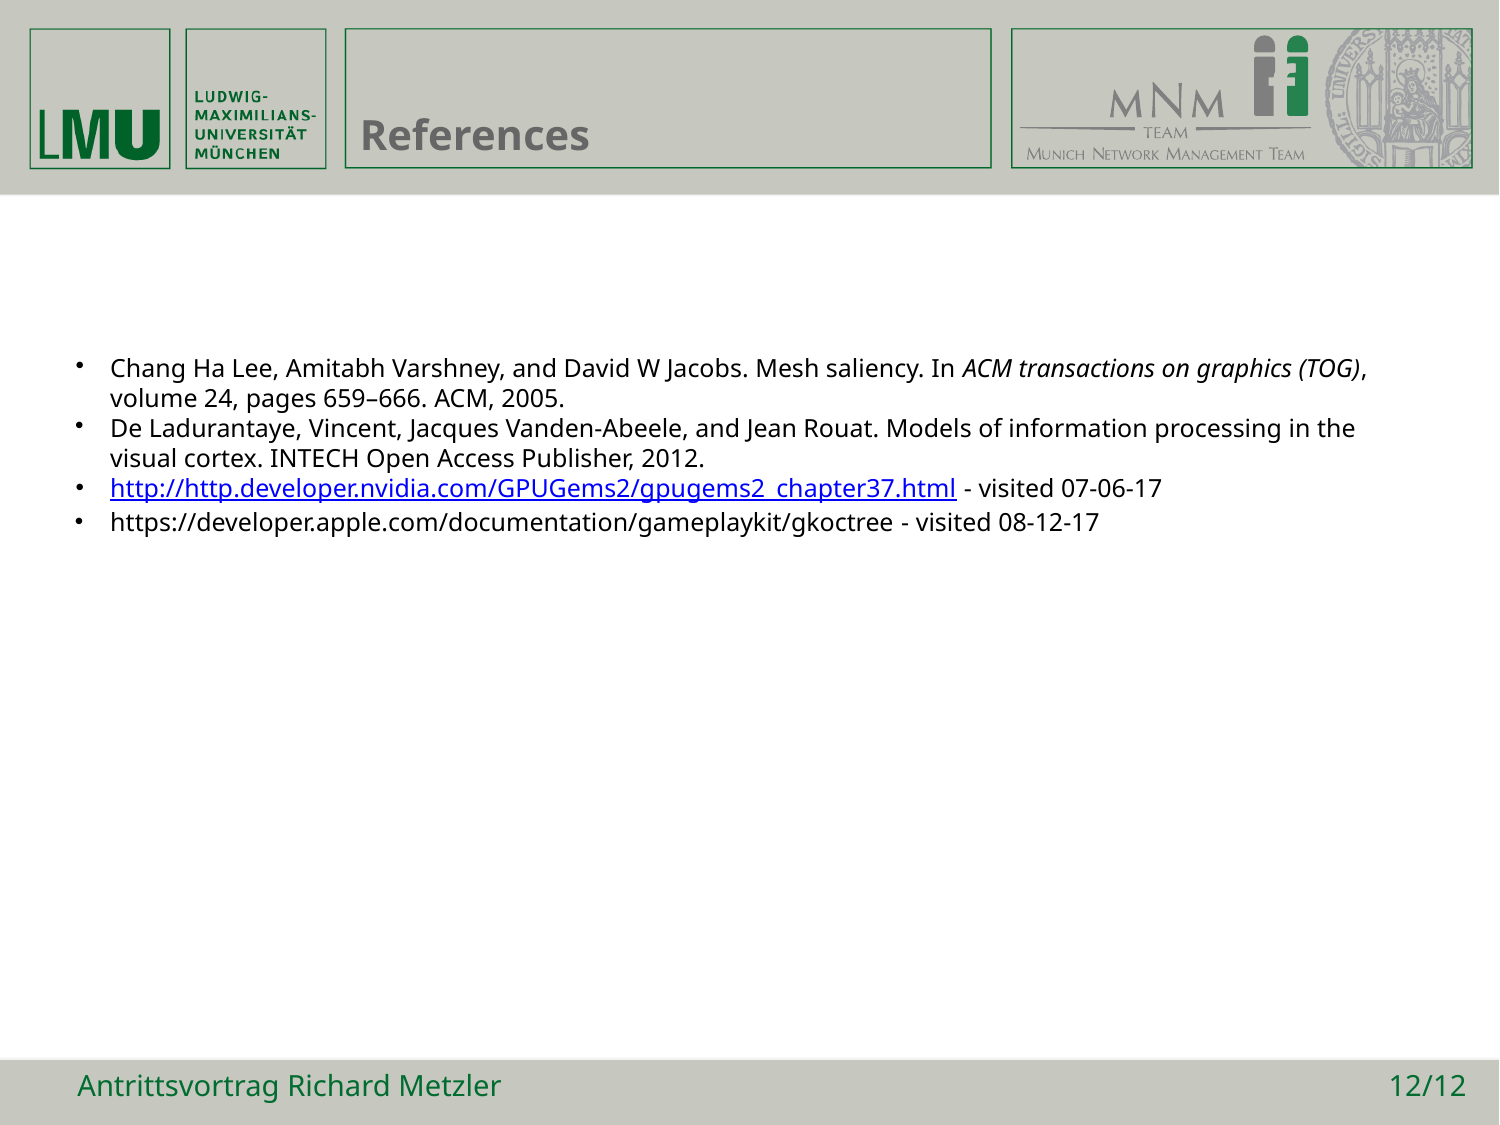

References
Chang Ha Lee, Amitabh Varshney, and David W Jacobs. Mesh saliency. In ACM transactions on graphics (TOG), volume 24, pages 659–666. ACM, 2005.
De Ladurantaye, Vincent, Jacques Vanden-Abeele, and Jean Rouat. Models of information processing in the visual cortex. INTECH Open Access Publisher, 2012.
http://http.developer.nvidia.com/GPUGems2/gpugems2_chapter37.html - visited 07-06-17
https://developer.apple.com/documentation/gameplaykit/gkoctree - visited 08-12-17
Antrittsvortrag Richard Metzler
12/12